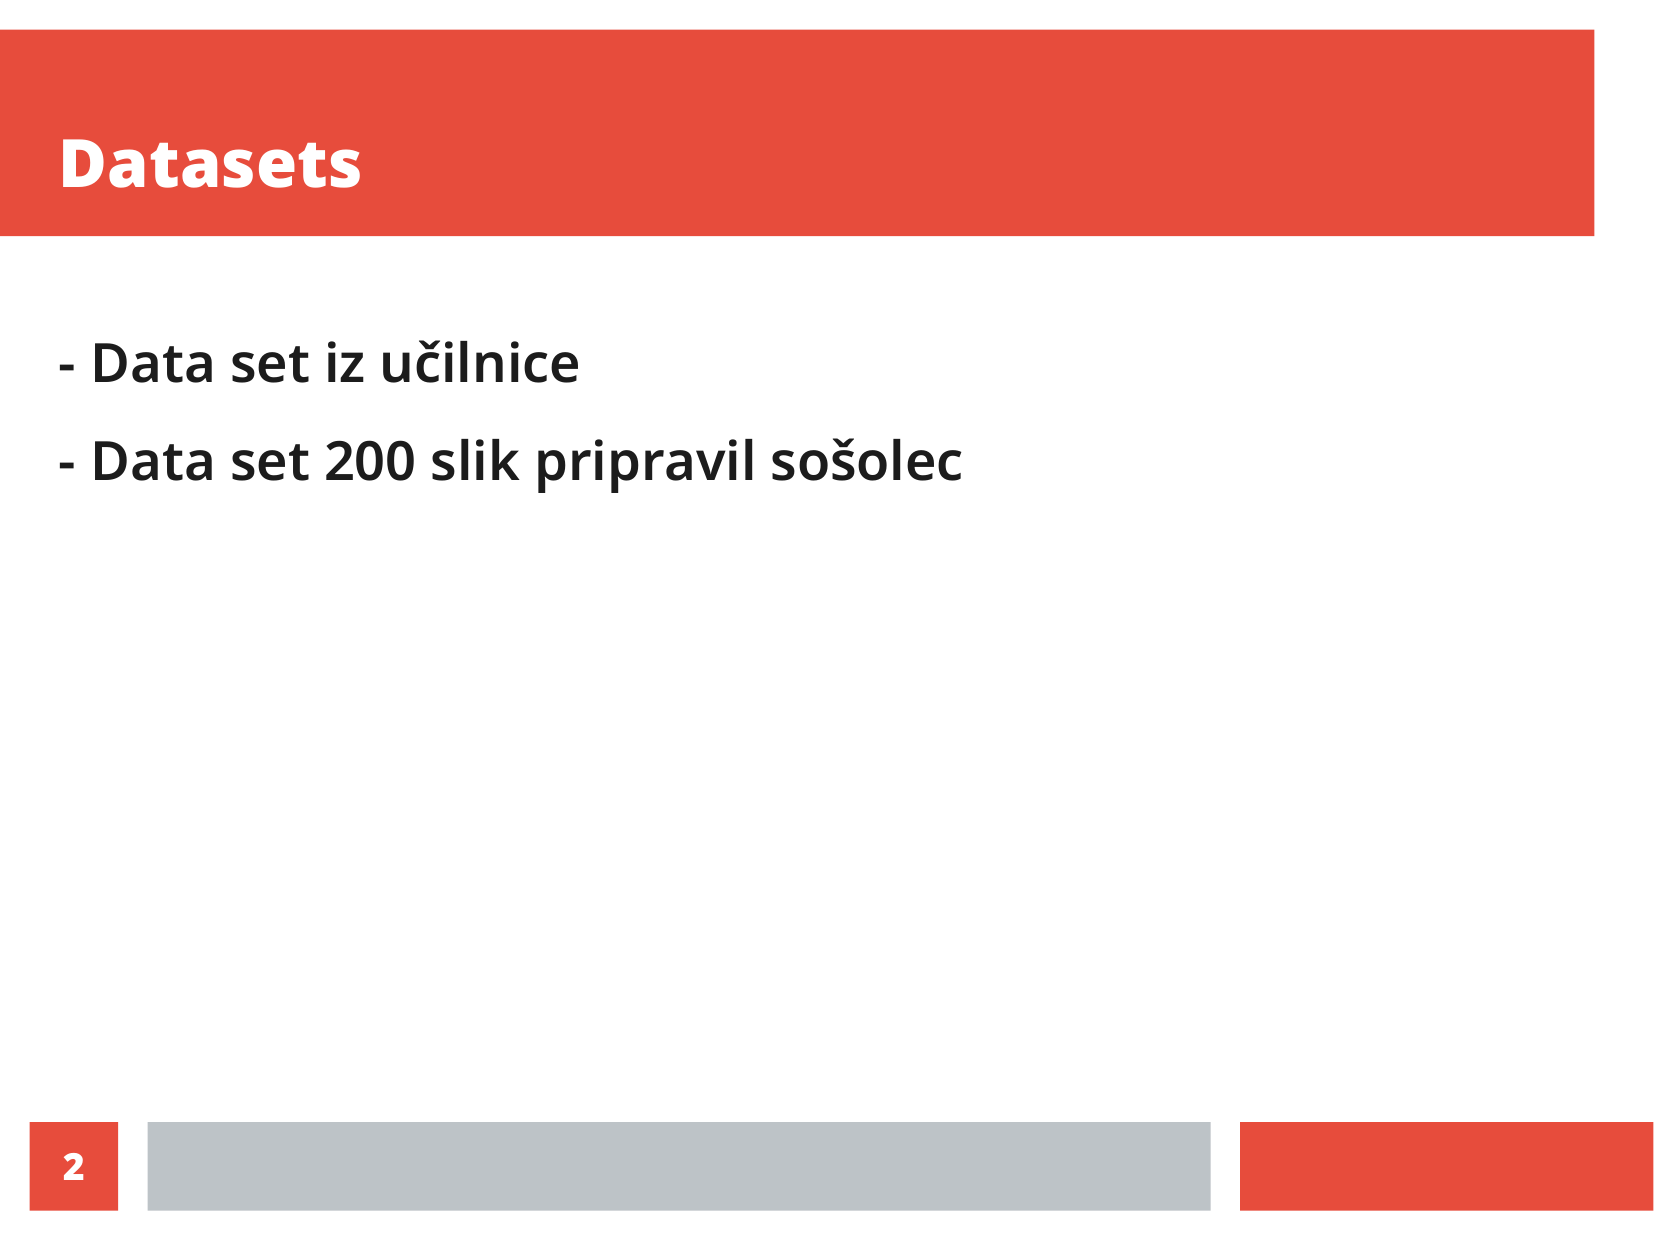

# Datasets
- Data set iz učilnice
- Data set 200 slik pripravil sošolec
2